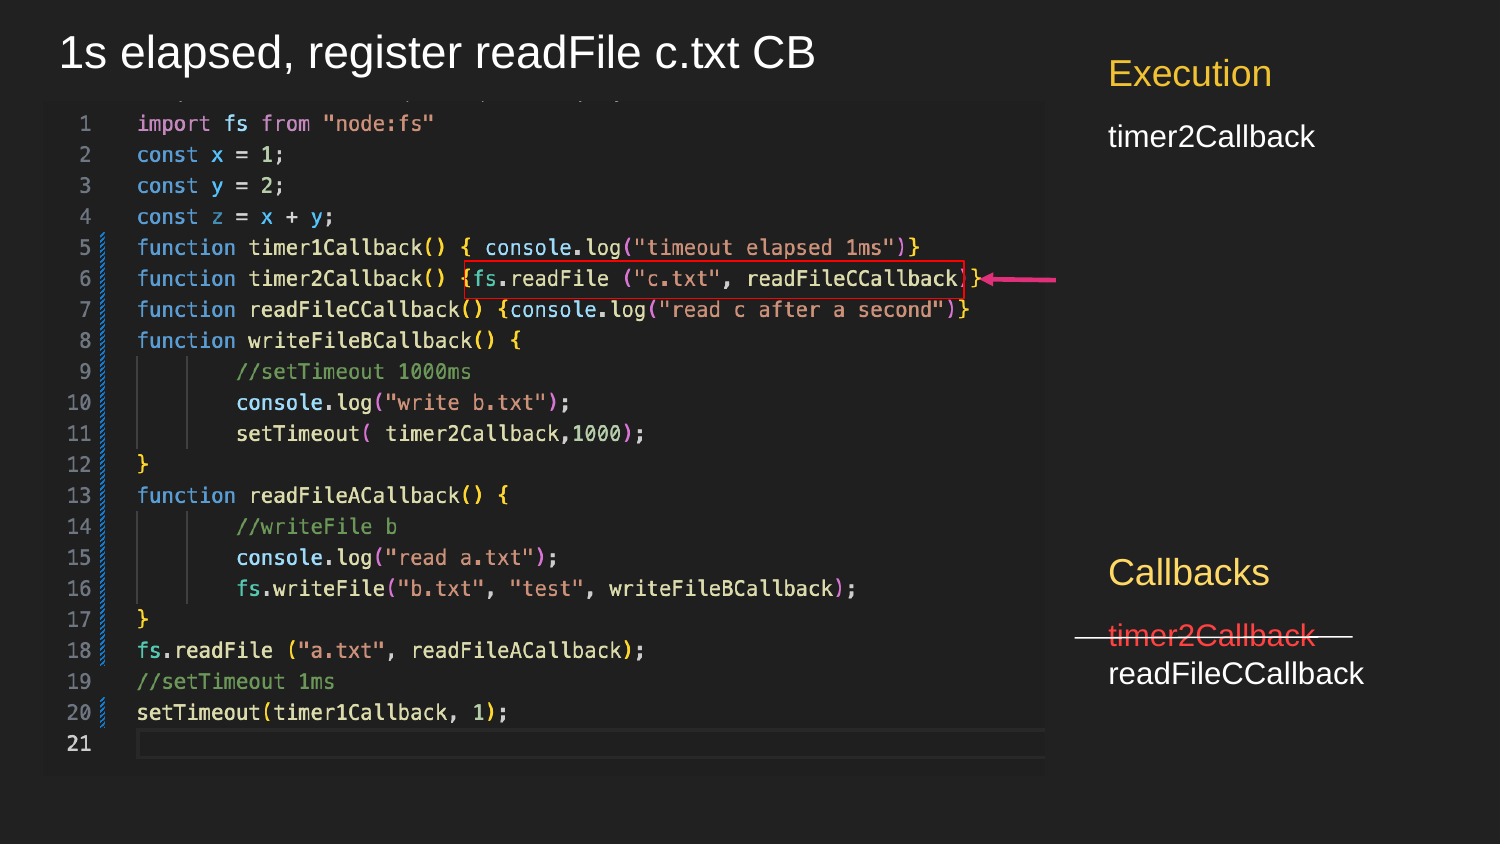

# 1s elapsed, register readFile c.txt CB
Execution
timer2Callback
Callbacks
timer2Callback
readFileCCallback